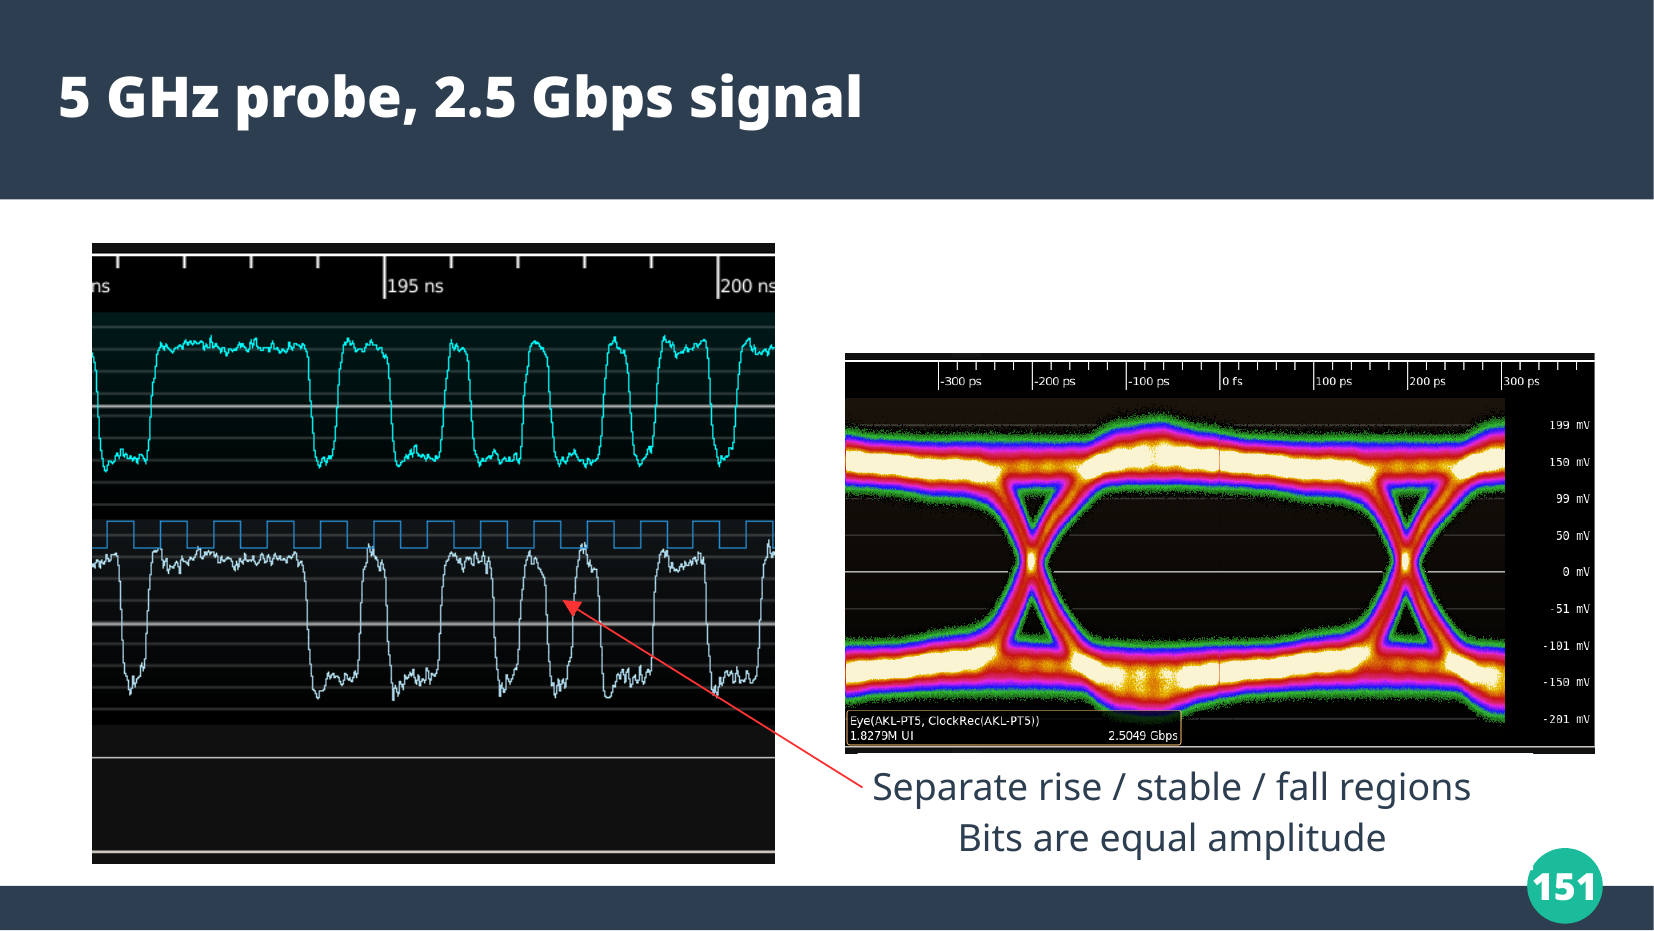

# 5 GHz probe, 2.5 Gbps signal
Separate rise / stable / fall regions
Bits are equal amplitude